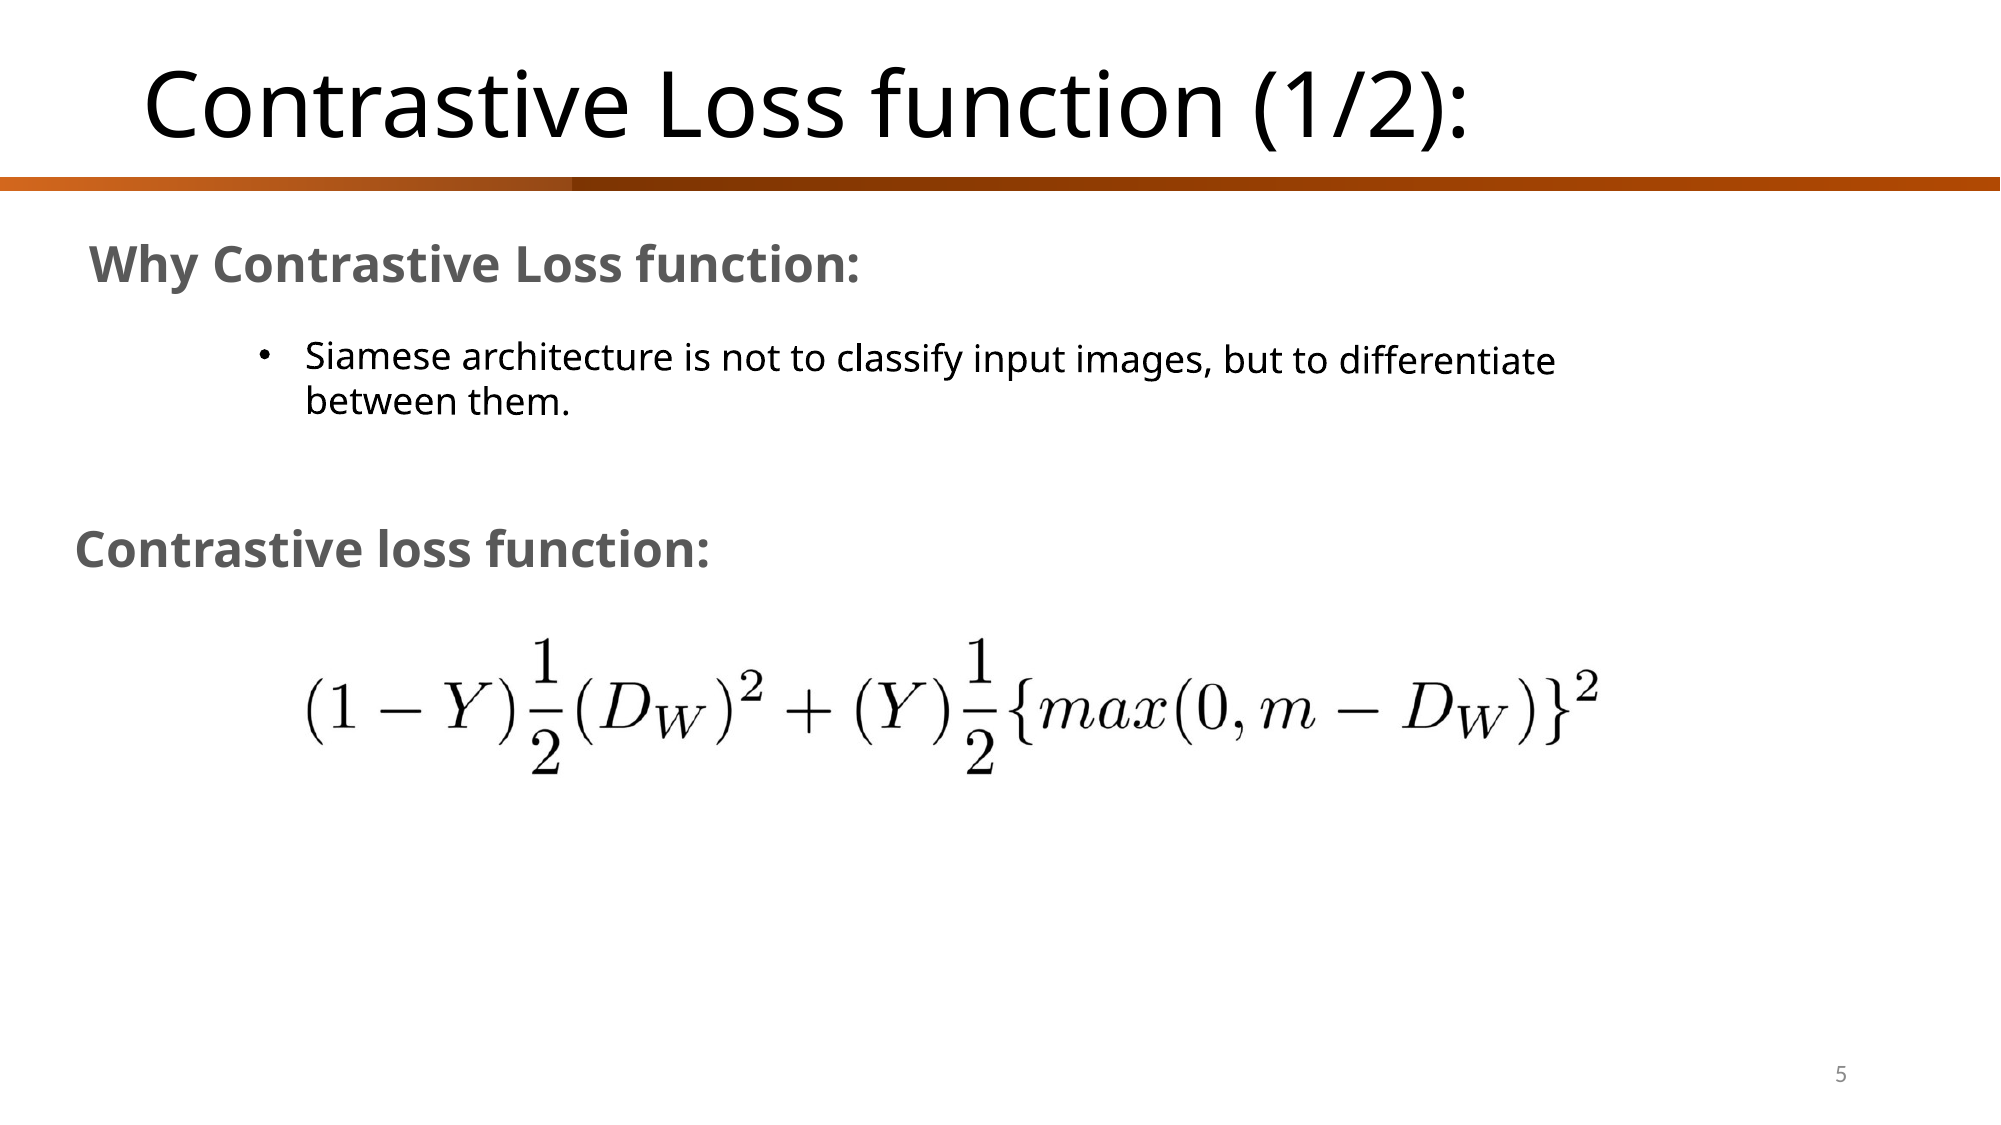

# Contrastive Loss function (1/2):
Why Contrastive Loss function:
Siamese architecture is not to classify input images, but to differentiate between them.
Contrastive loss function: